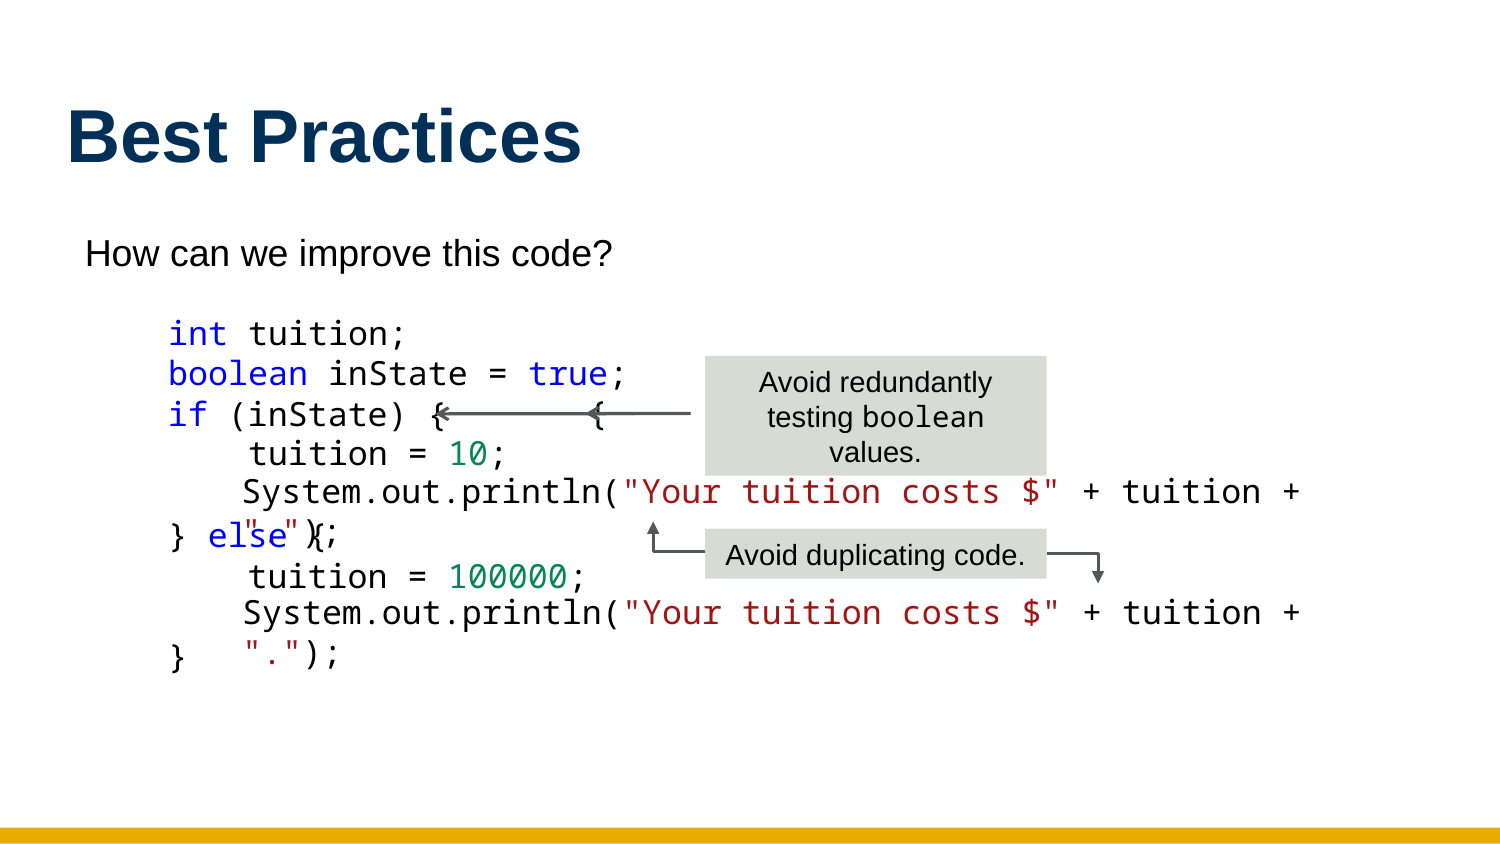

# Best Practices
How can we improve this code?
int tuition;
boolean inState = true;
if (inState == true) {
 tuition = 10;
Avoid redundantly testing boolean values.
if (inState) {
System.out.println("Your tuition costs $" + tuition + ".");​
} else {​
Avoid duplicating code.
  tuition = 100000;
System.out.println("Your tuition costs $" + tuition + ".");​
}